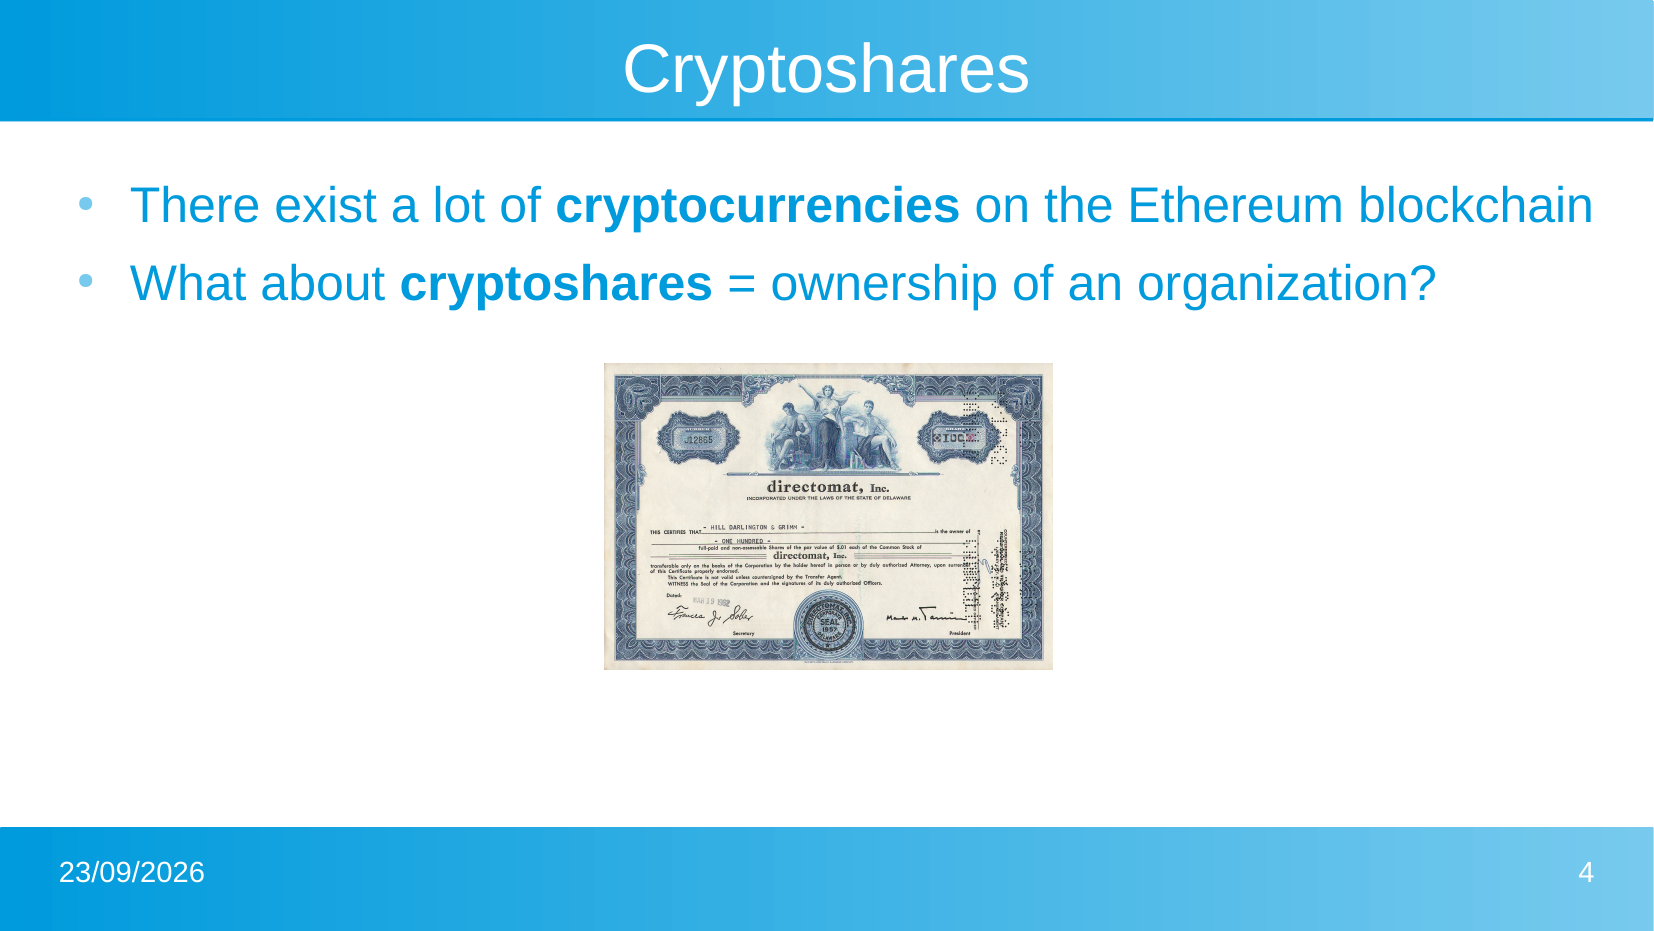

# Cryptoshares
There exist a lot of cryptocurrencies on the Ethereum blockchain
What about cryptoshares = ownership of an organization?
4